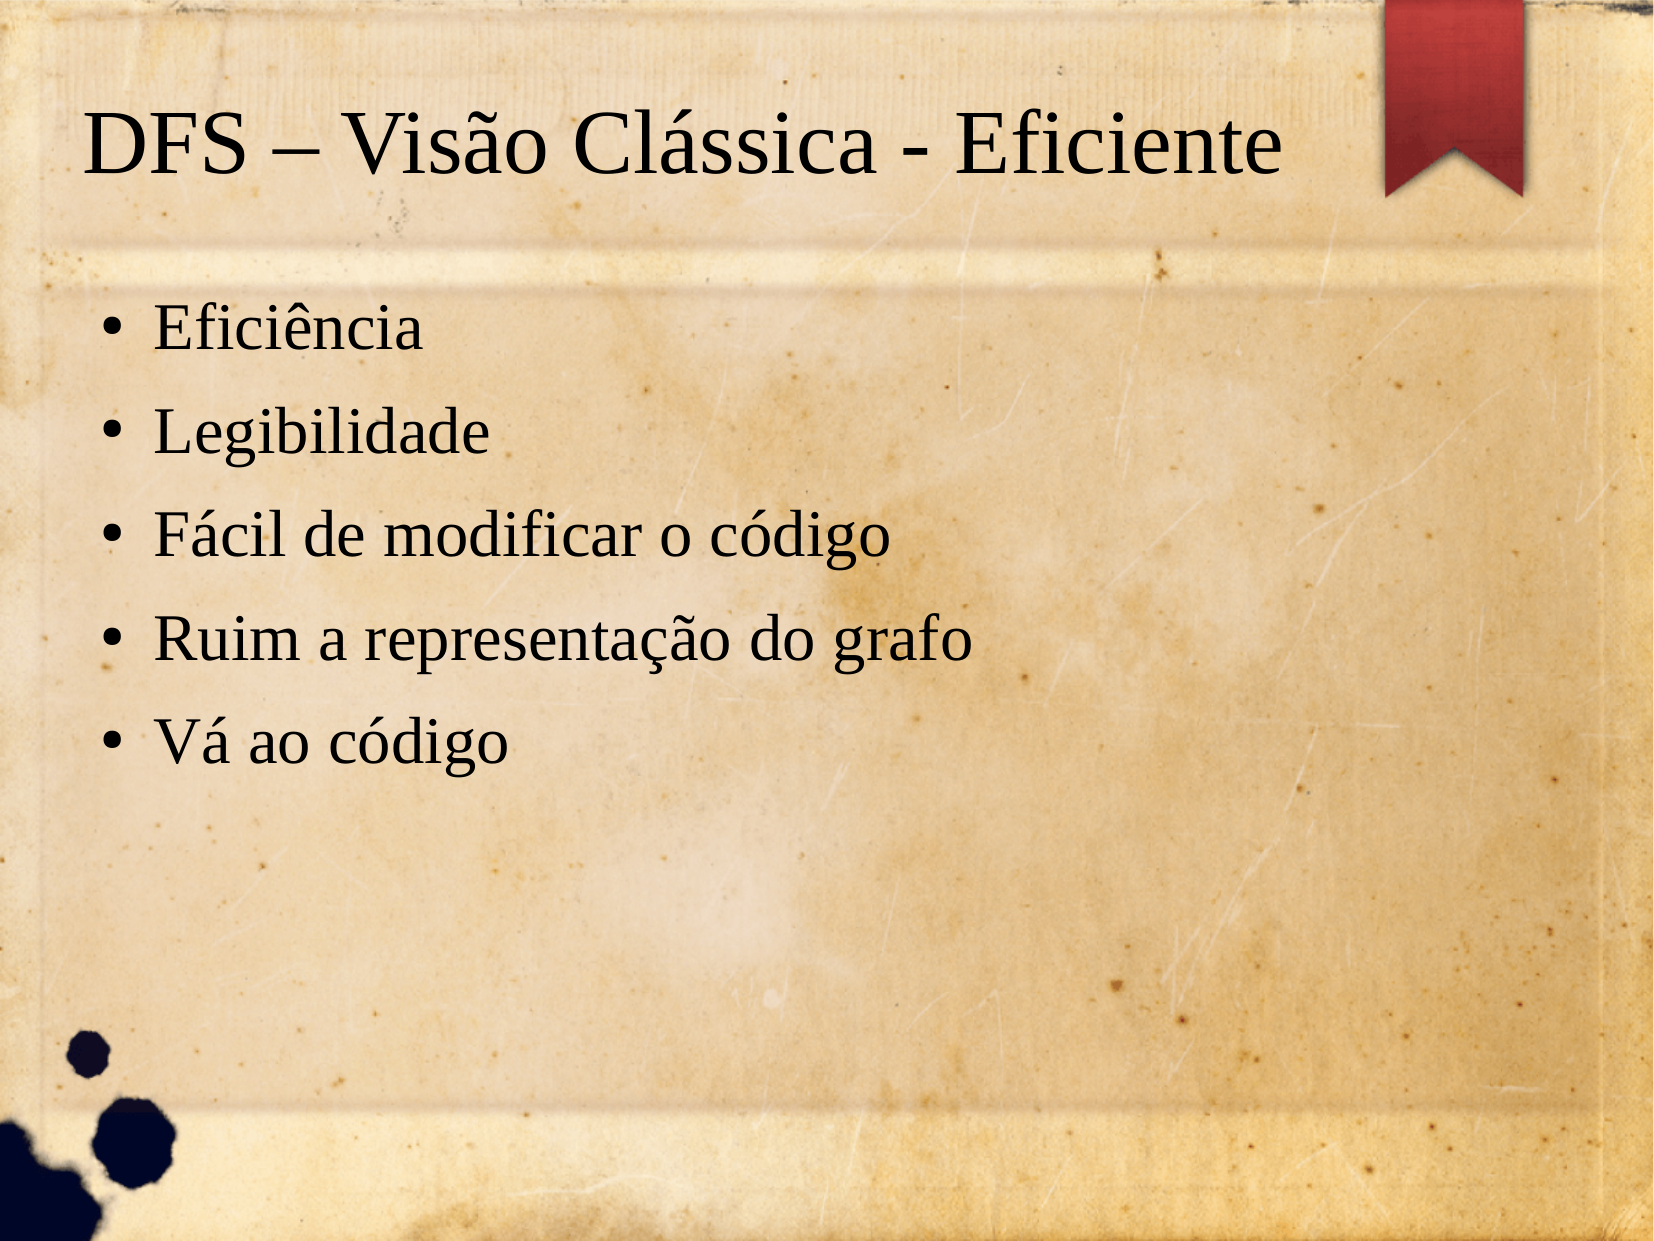

# DFS – Visão Clássica - Eficiente
Eficiência
Legibilidade
Fácil de modificar o código
Ruim a representação do grafo
Vá ao código